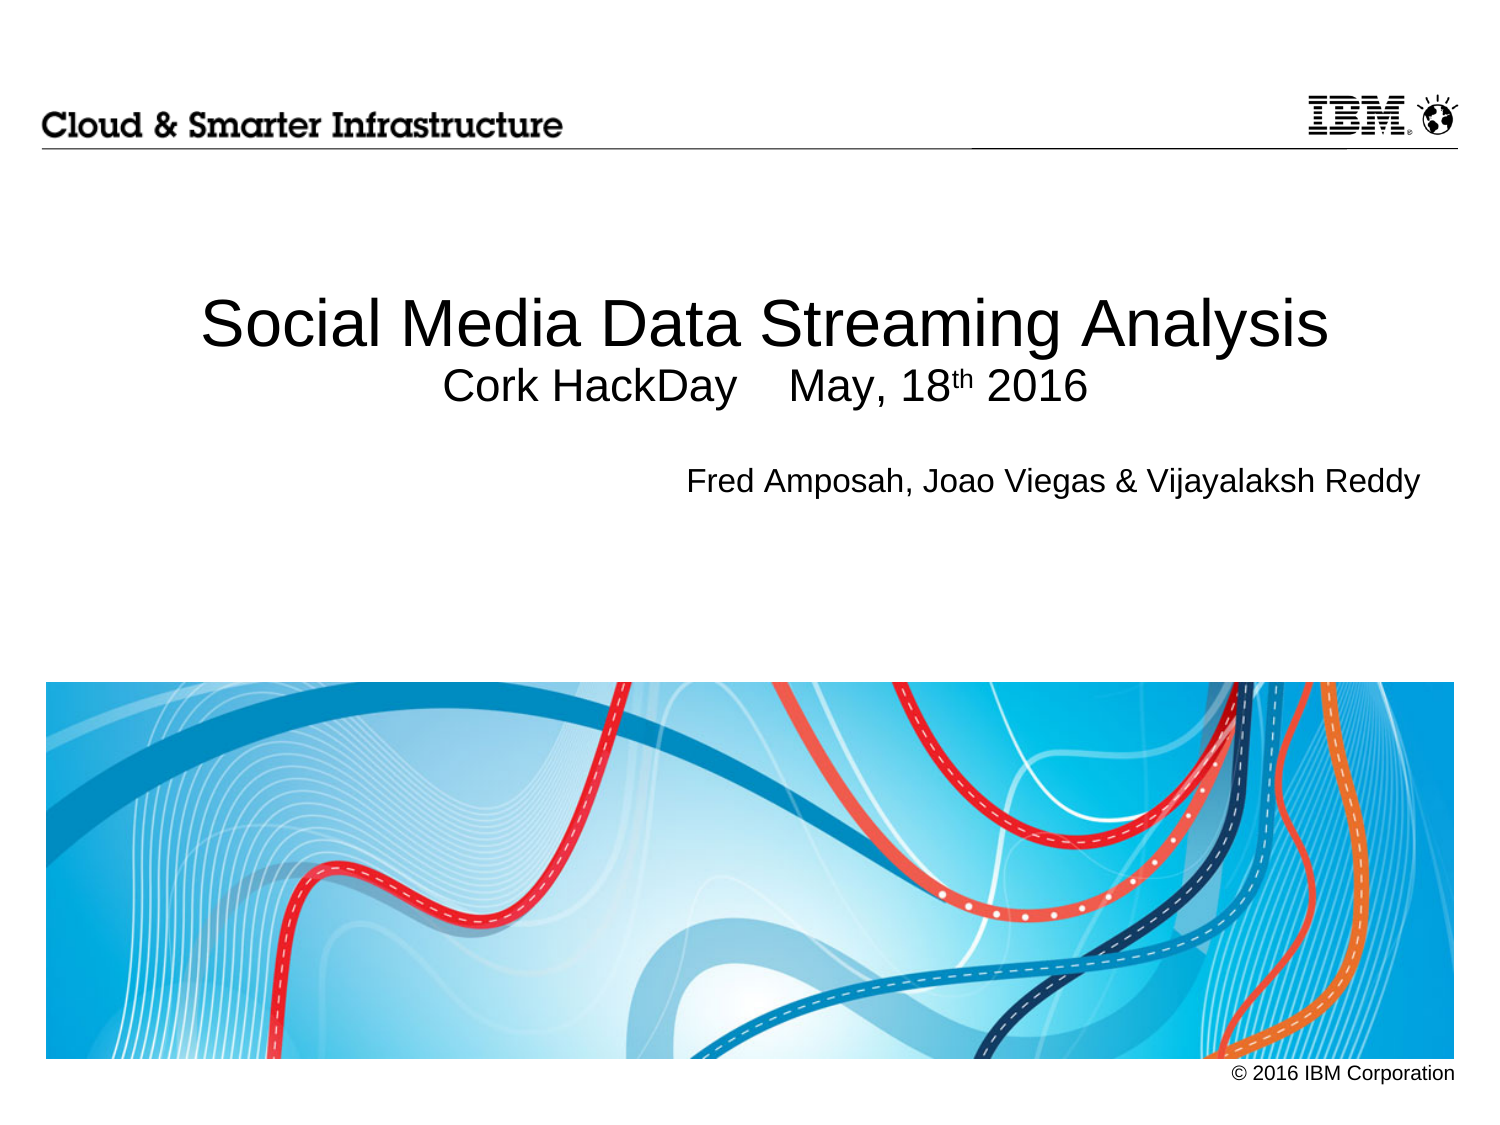

Social Media Data Streaming Analysis
Cork HackDay May, 18th 2016
Fred Amposah, Joao Viegas & Vijayalaksh Reddy